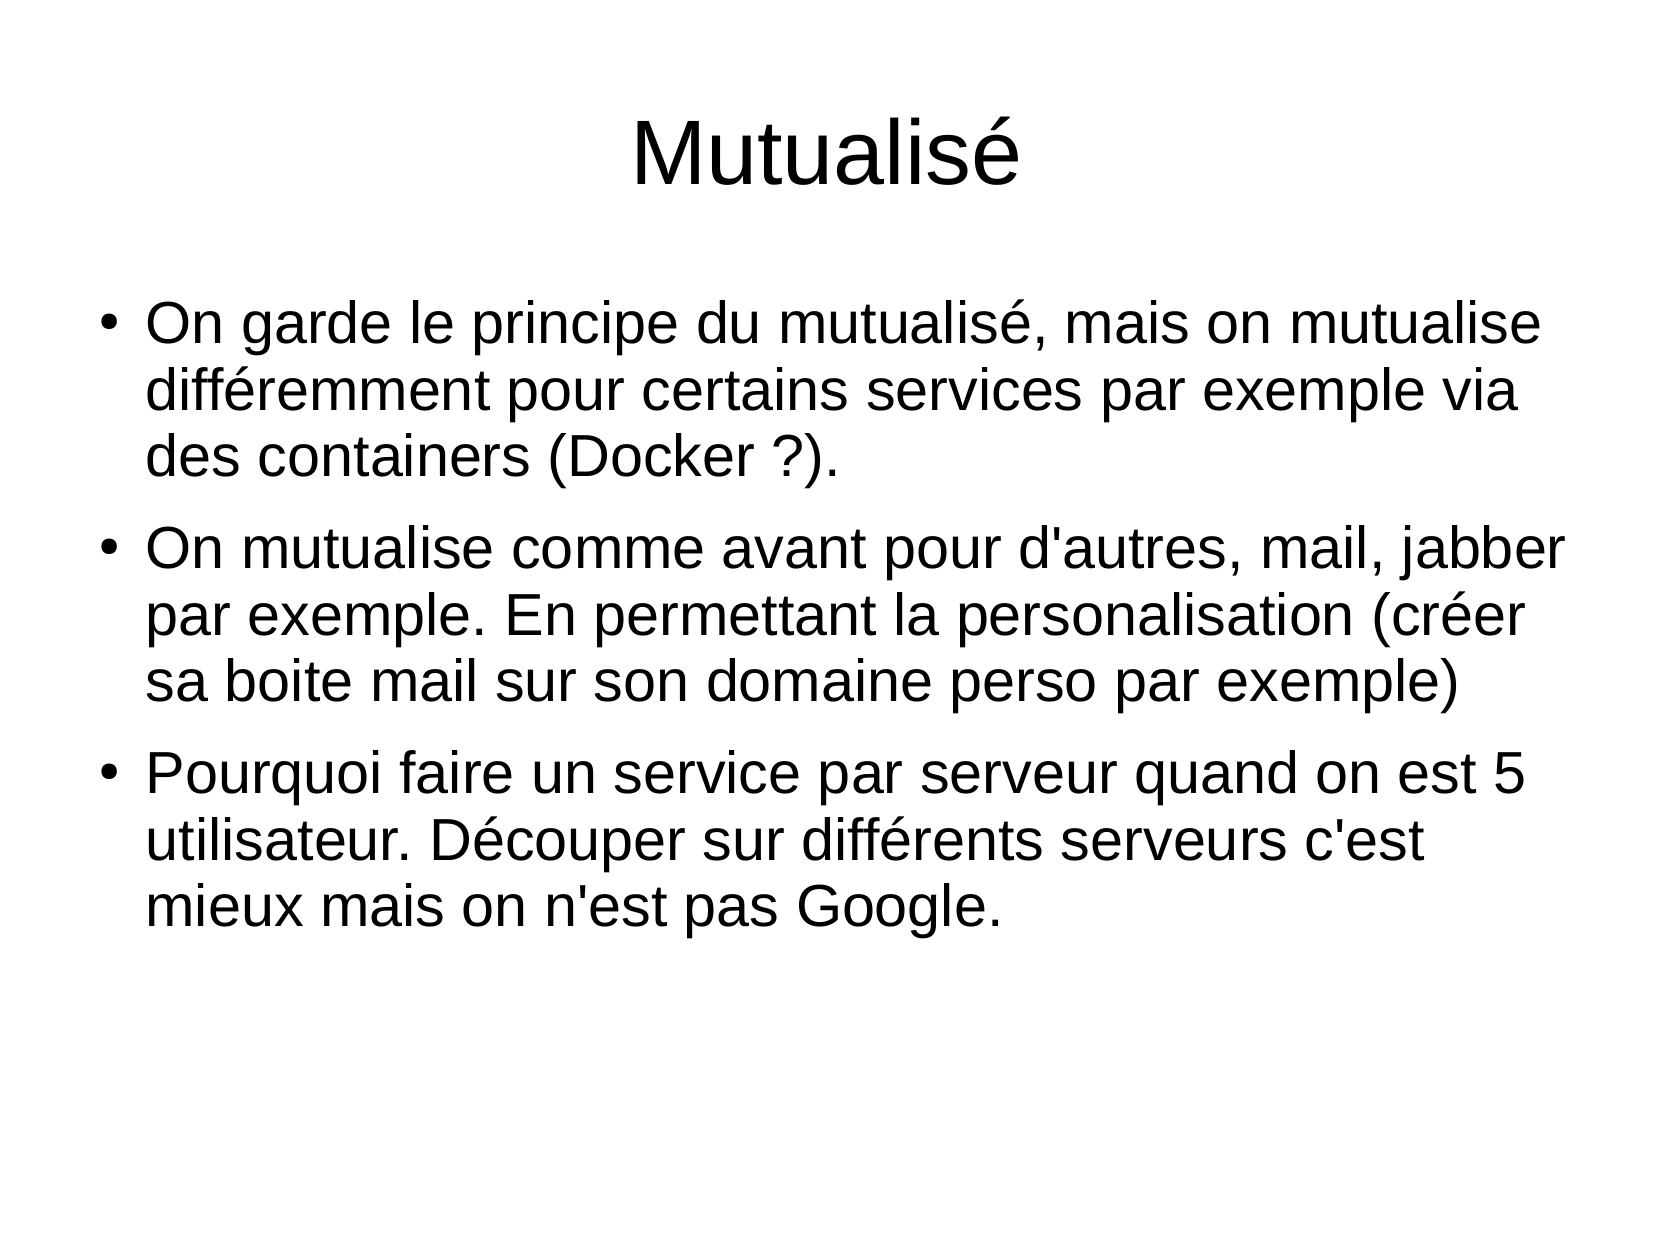

# Mutualisé
On garde le principe du mutualisé, mais on mutualise différemment pour certains services par exemple via des containers (Docker ?).
On mutualise comme avant pour d'autres, mail, jabber par exemple. En permettant la personalisation (créer sa boite mail sur son domaine perso par exemple)
Pourquoi faire un service par serveur quand on est 5 utilisateur. Découper sur différents serveurs c'est mieux mais on n'est pas Google.